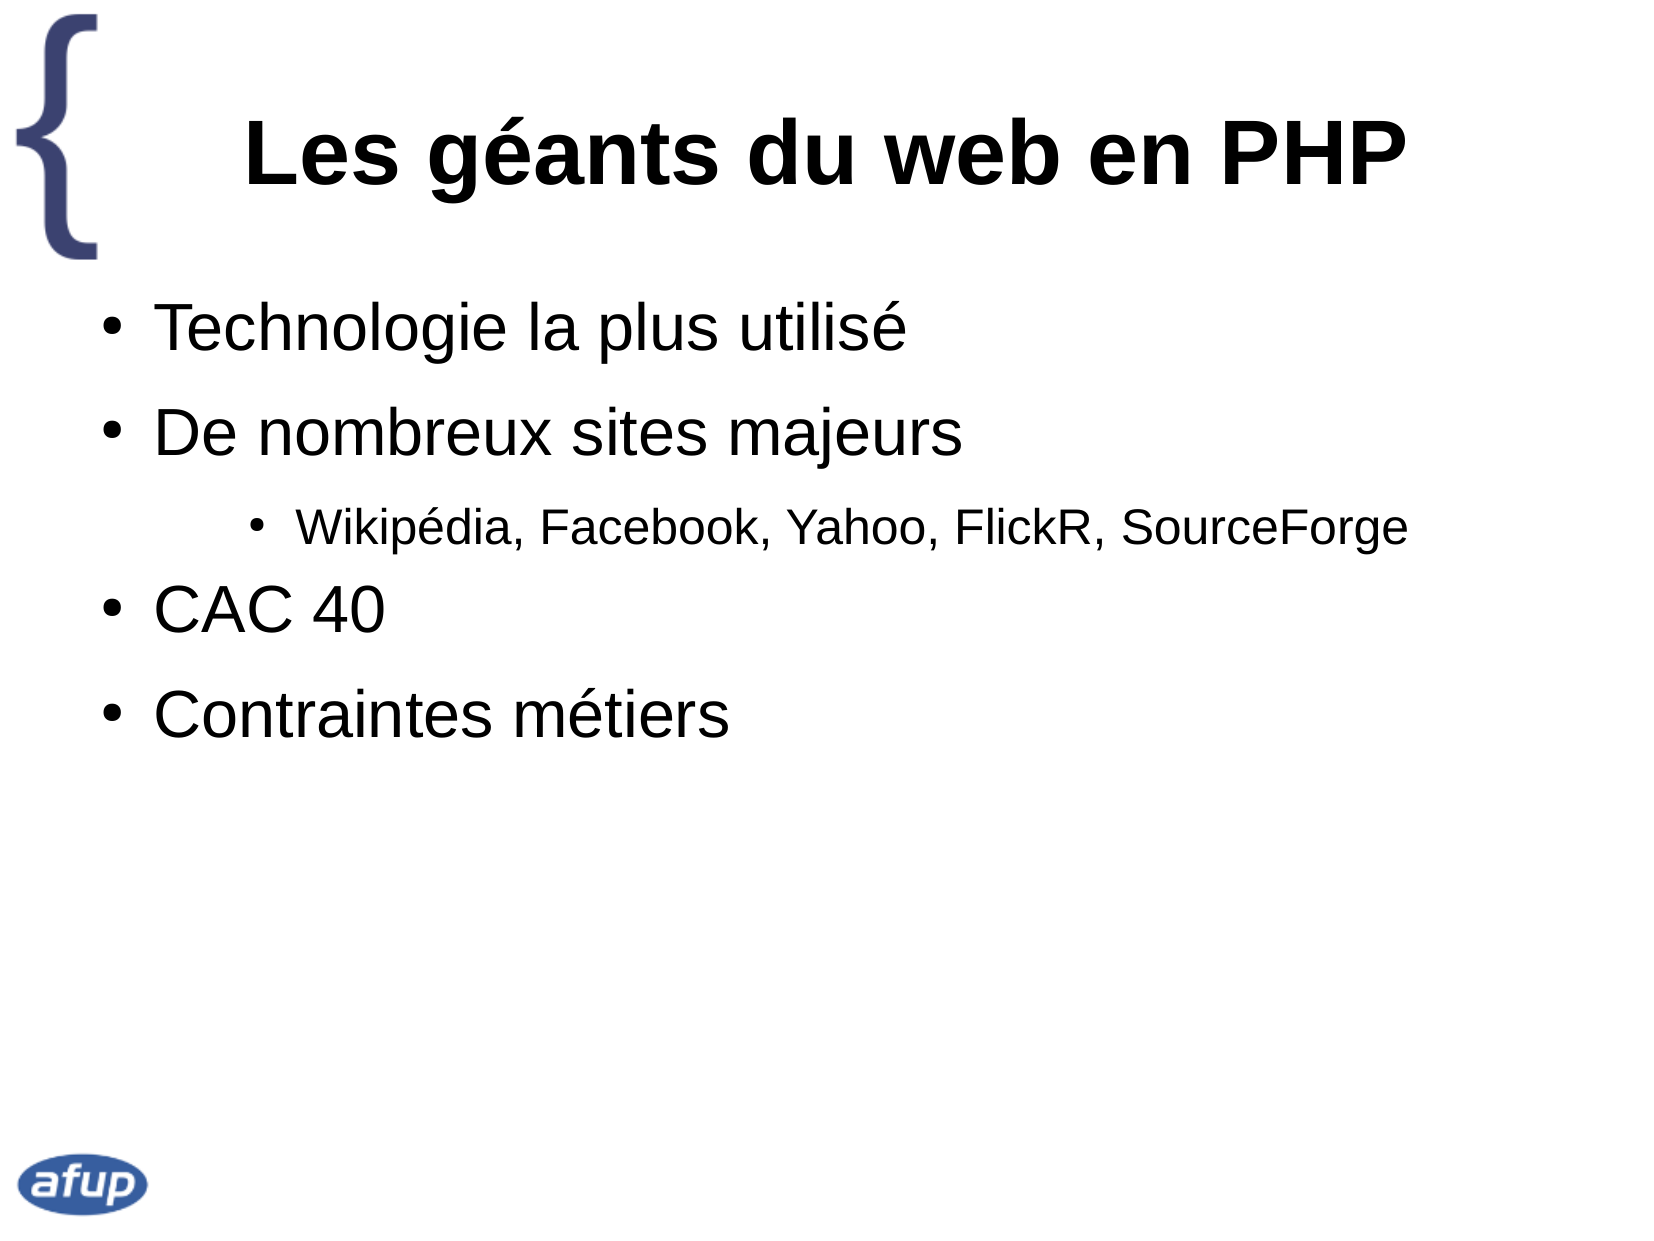

# Les géants du web en PHP
Technologie la plus utilisé
De nombreux sites majeurs
Wikipédia, Facebook, Yahoo, FlickR, SourceForge
CAC 40
Contraintes métiers